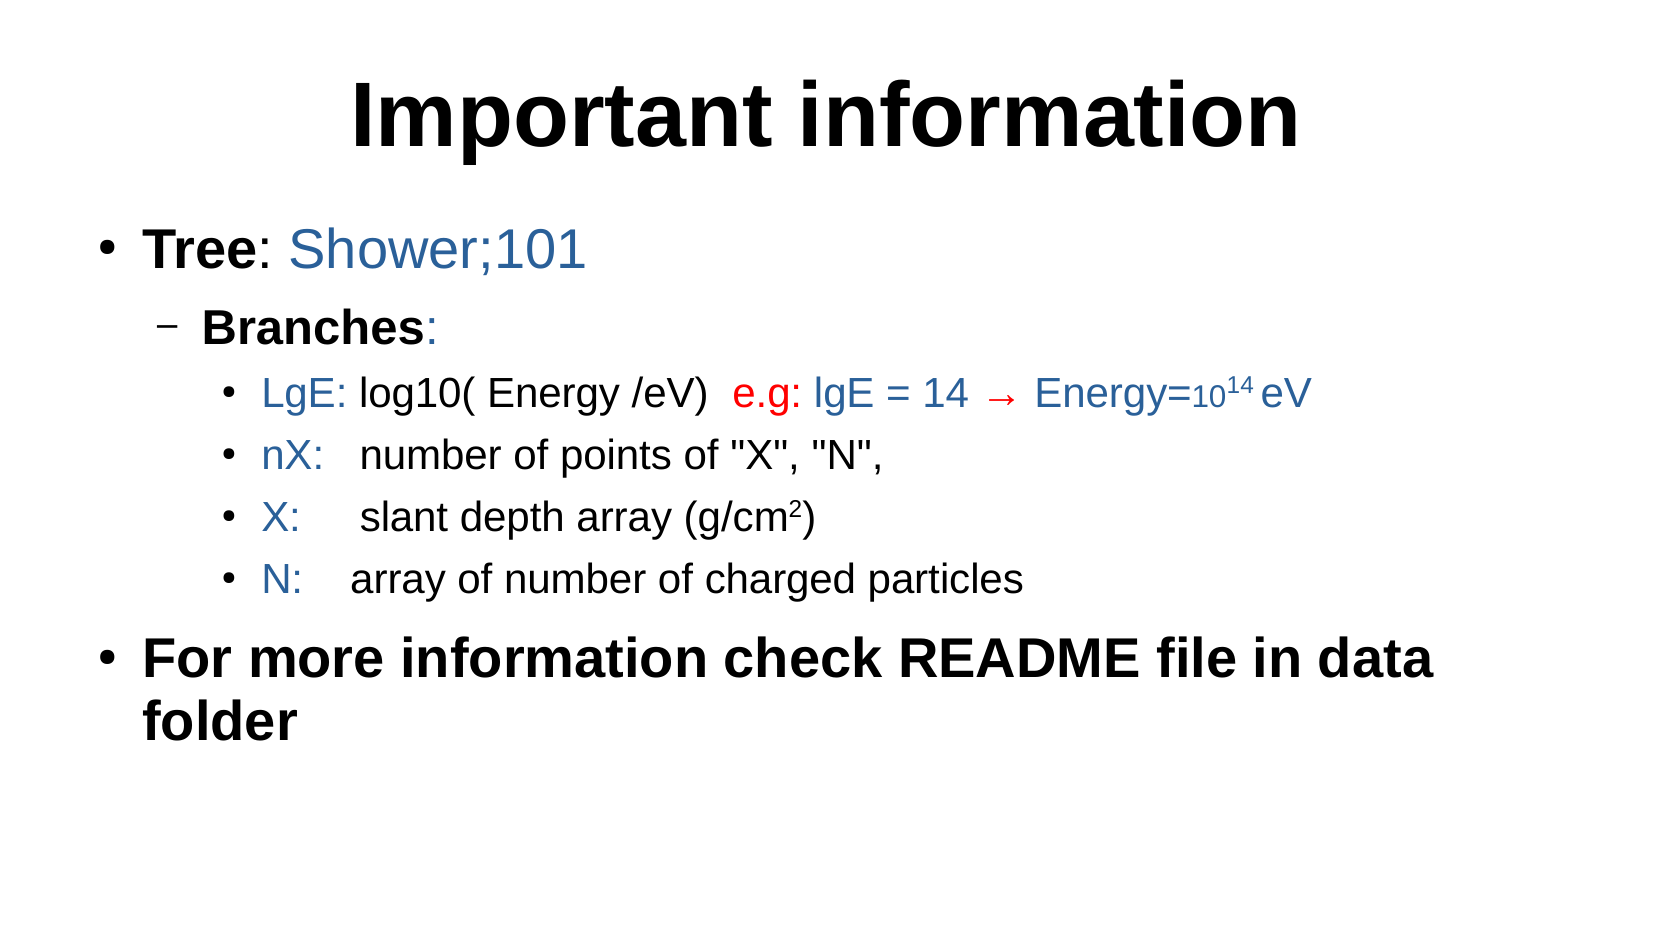

# Important information
Tree: Shower;101
Branches:
LgE: log10( Energy /eV) e.g: lgE = 14 → Energy=1014 eV
nX: number of points of "X", "N",
X: slant depth array (g/cm2)
N: array of number of charged particles
For more information check README file in data folder